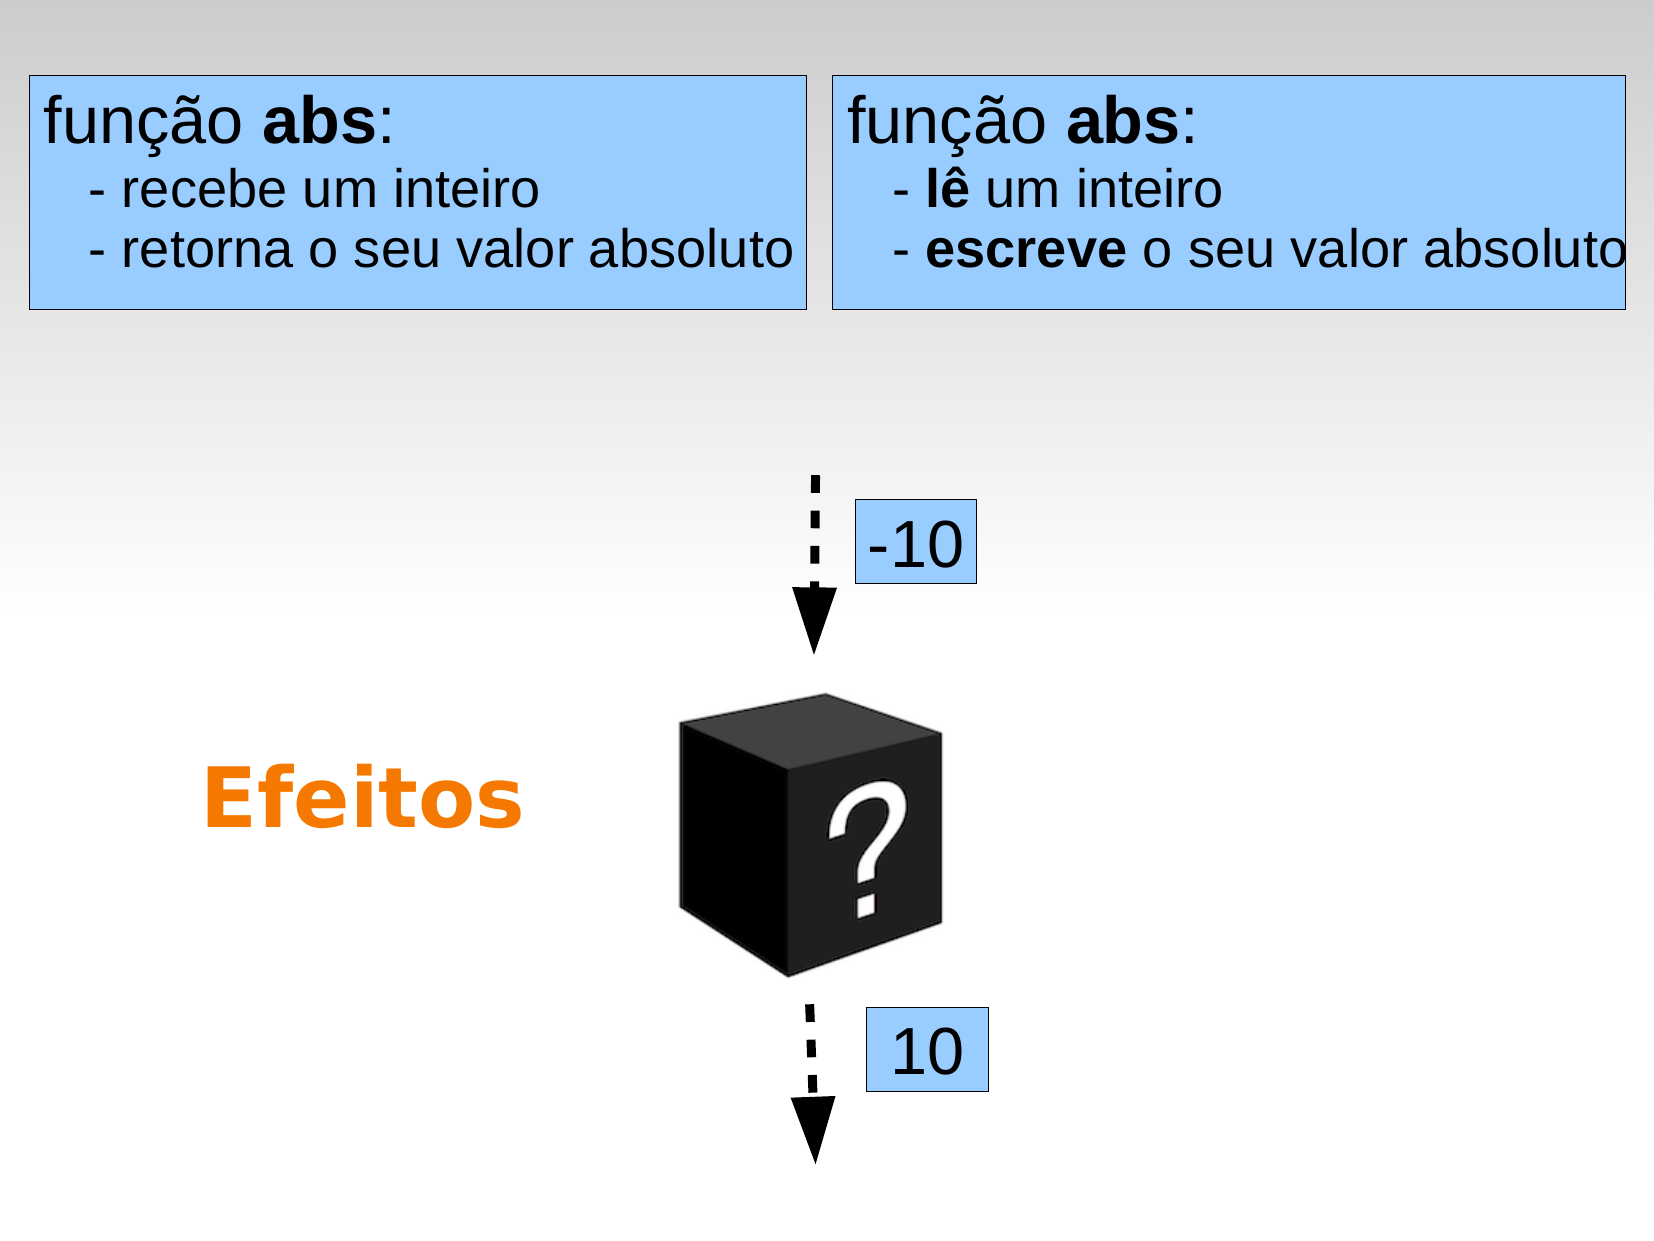

função abs:
 - recebe um inteiro
 - retorna o seu valor absoluto
função abs:
 - lê um inteiro
 - escreve o seu valor absoluto
-10
# Efeitos
10